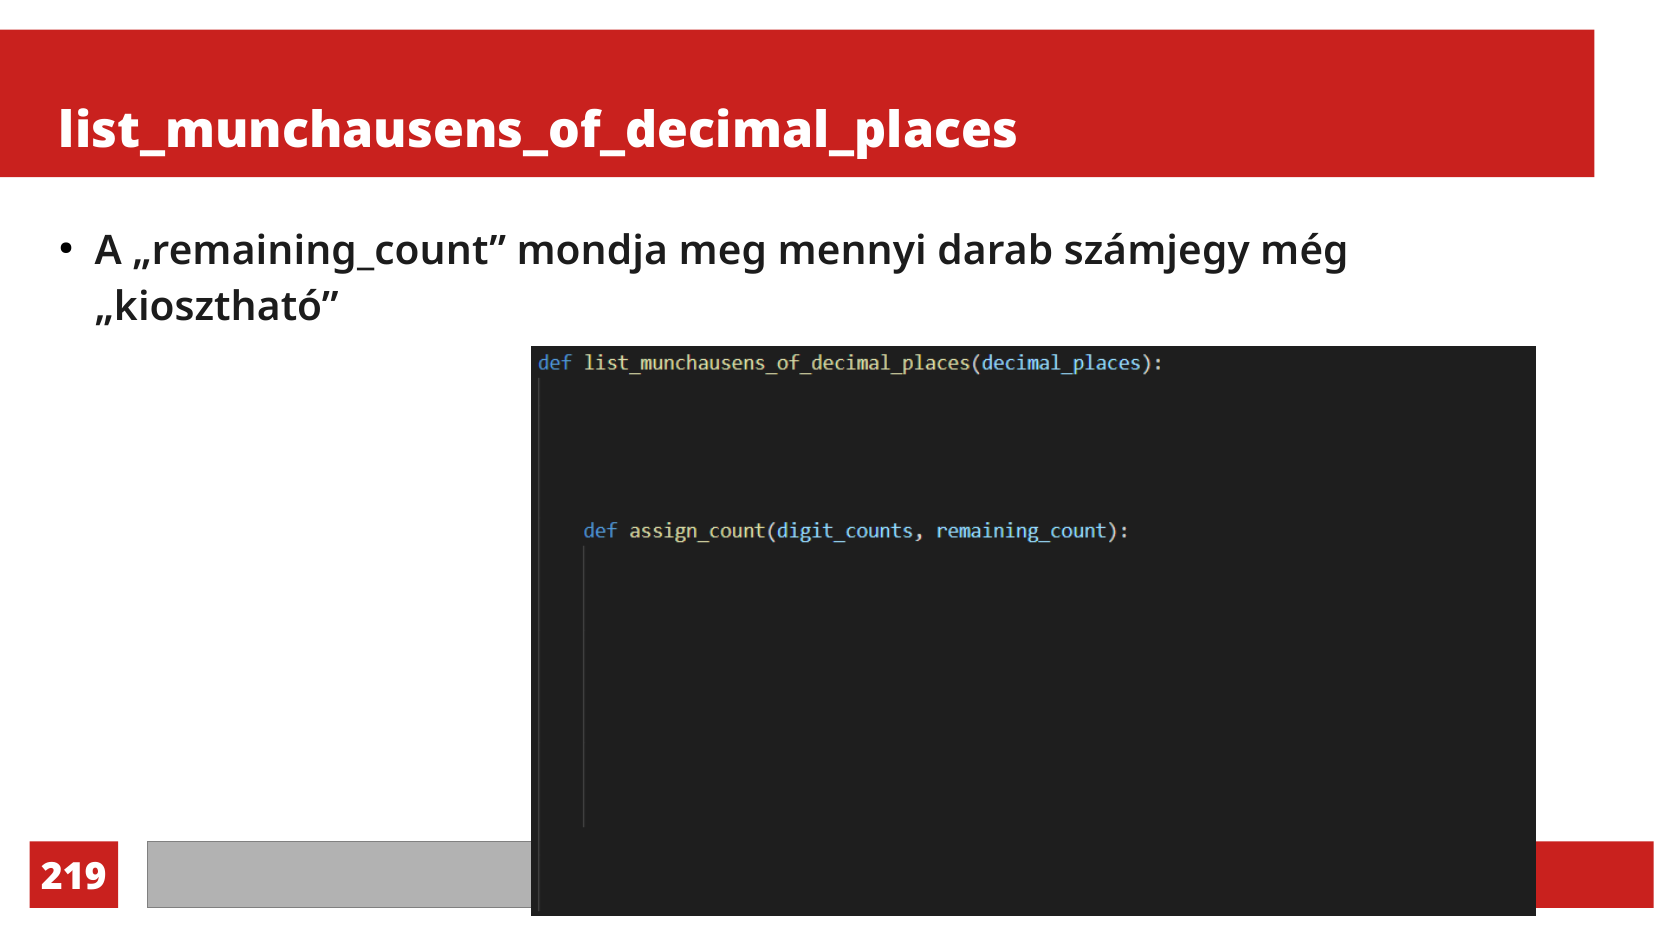

# list_munchausens_of_decimal_places
A „remaining_count” mondja meg mennyi darab számjegy még „kiosztható”
219